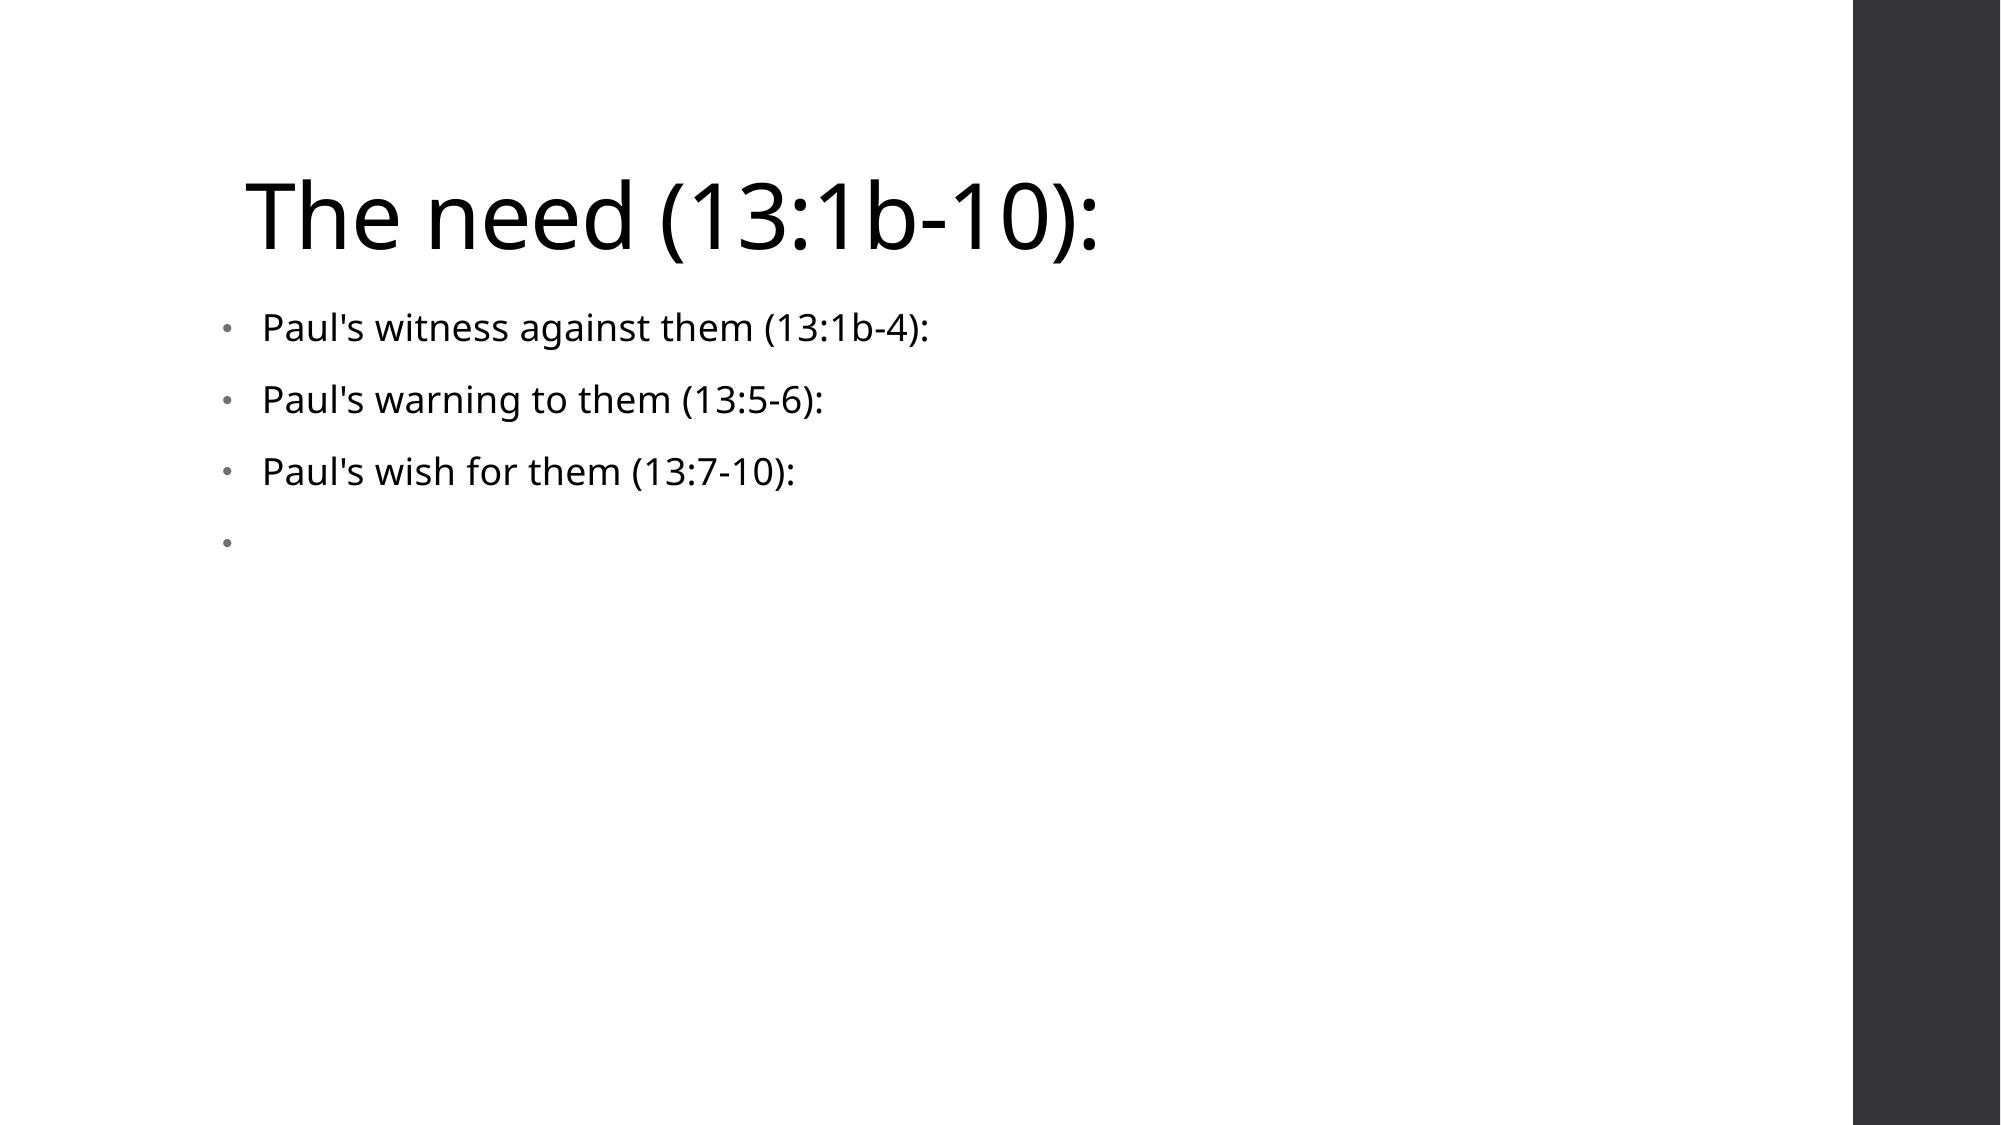

# The need (13:1b-10):
 Paul's witness against them (13:1b-4):
 Paul's warning to them (13:5-6):
 Paul's wish for them (13:7-10):